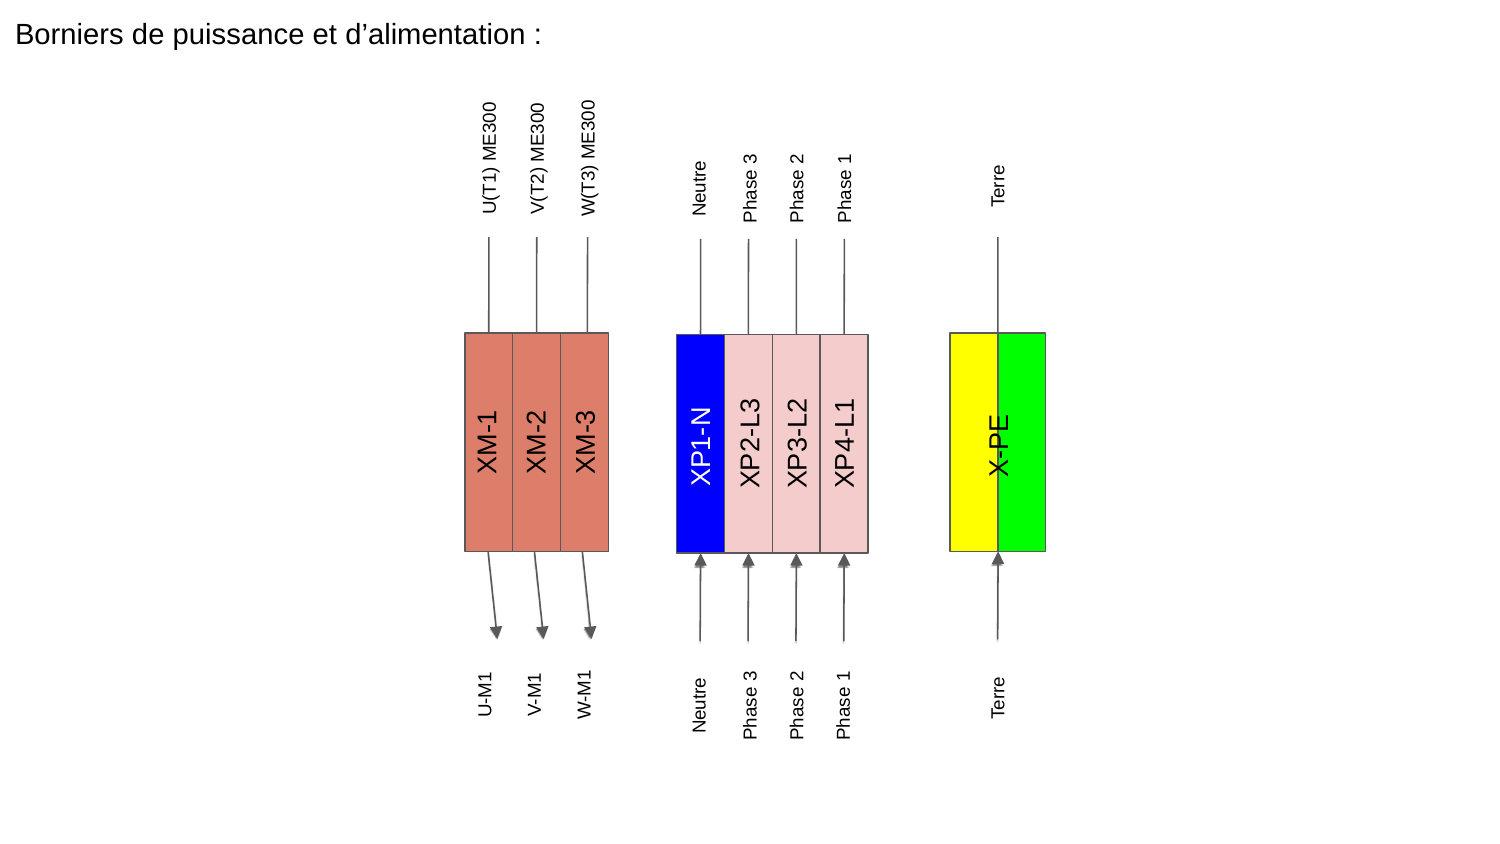

Borniers de puissance et d’alimentation :
U(T1) ME300
V(T2) ME300
W(T3) ME300
Terre
Neutre
Phase 3
Phase 2
Phase 1
XM-1
XM-2
XM-3
XP2-L3
XP3-L2
XP4-L1
X-PE
XP1-N
U-M1
V-M1
W-M1
Terre
Neutre
Phase 3
Phase 2
Phase 1